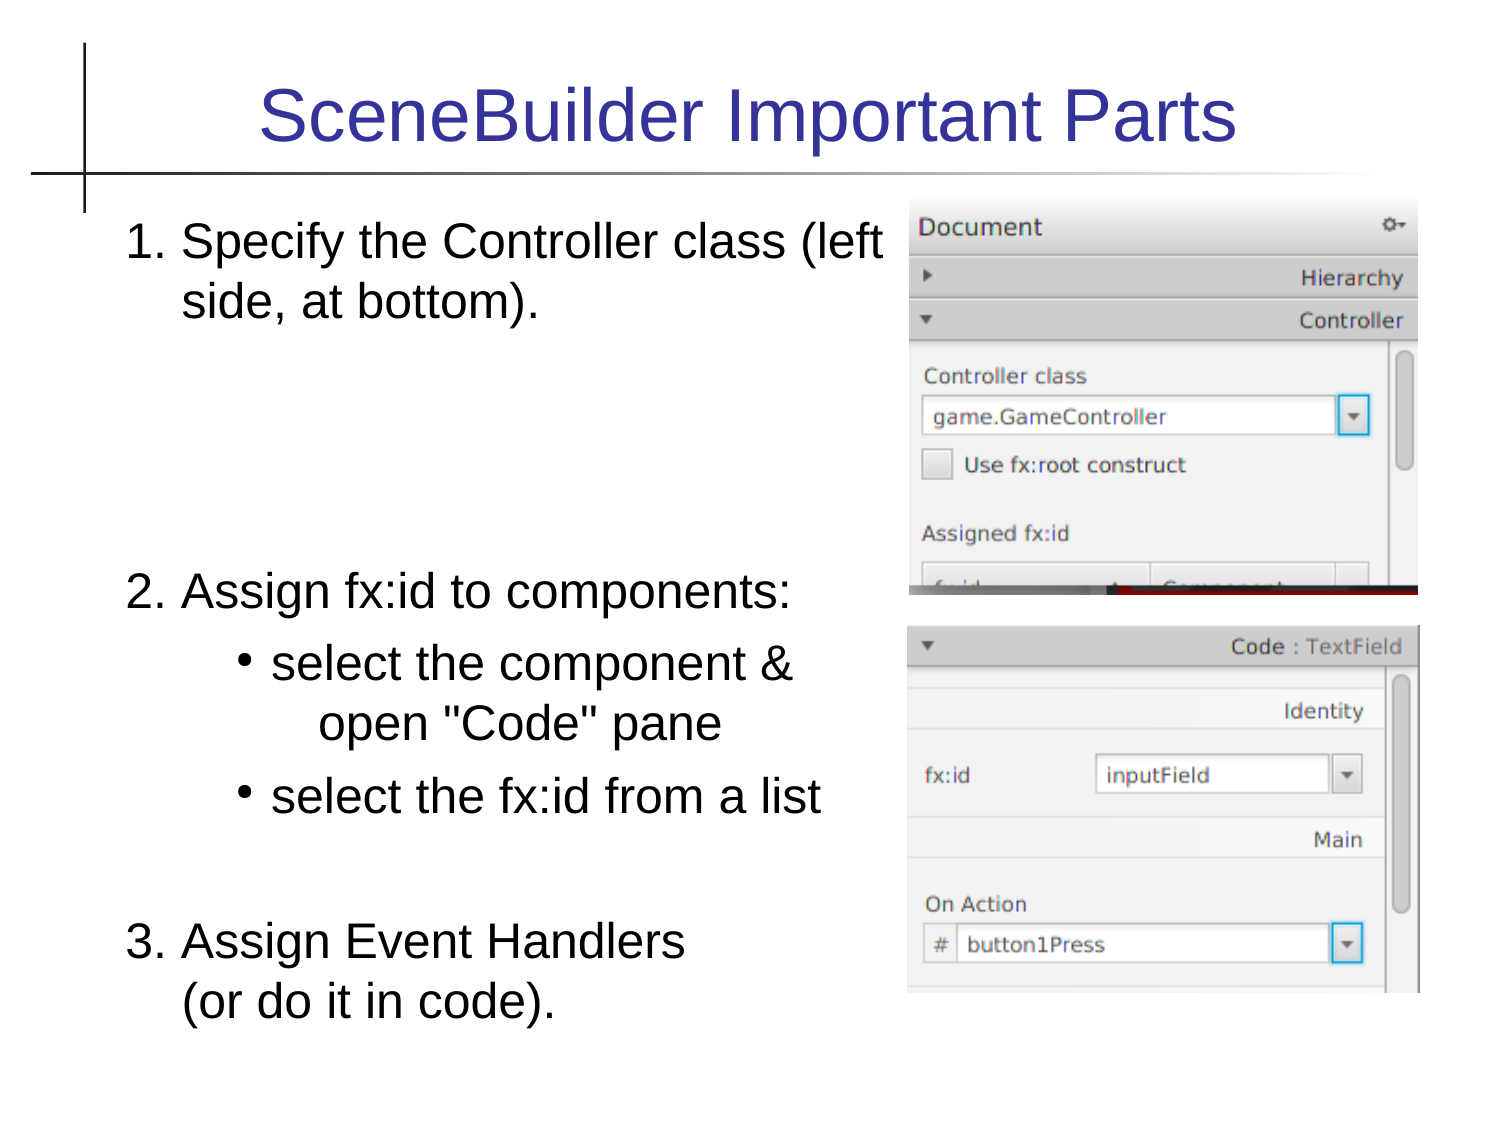

# SceneBuilder Important Parts
1. Specify the Controller class (left side, at bottom).
2. Assign fx:id to components:
select the component &
open "Code" pane
select the fx:id from a list
3. Assign Event Handlers
(or do it in code).